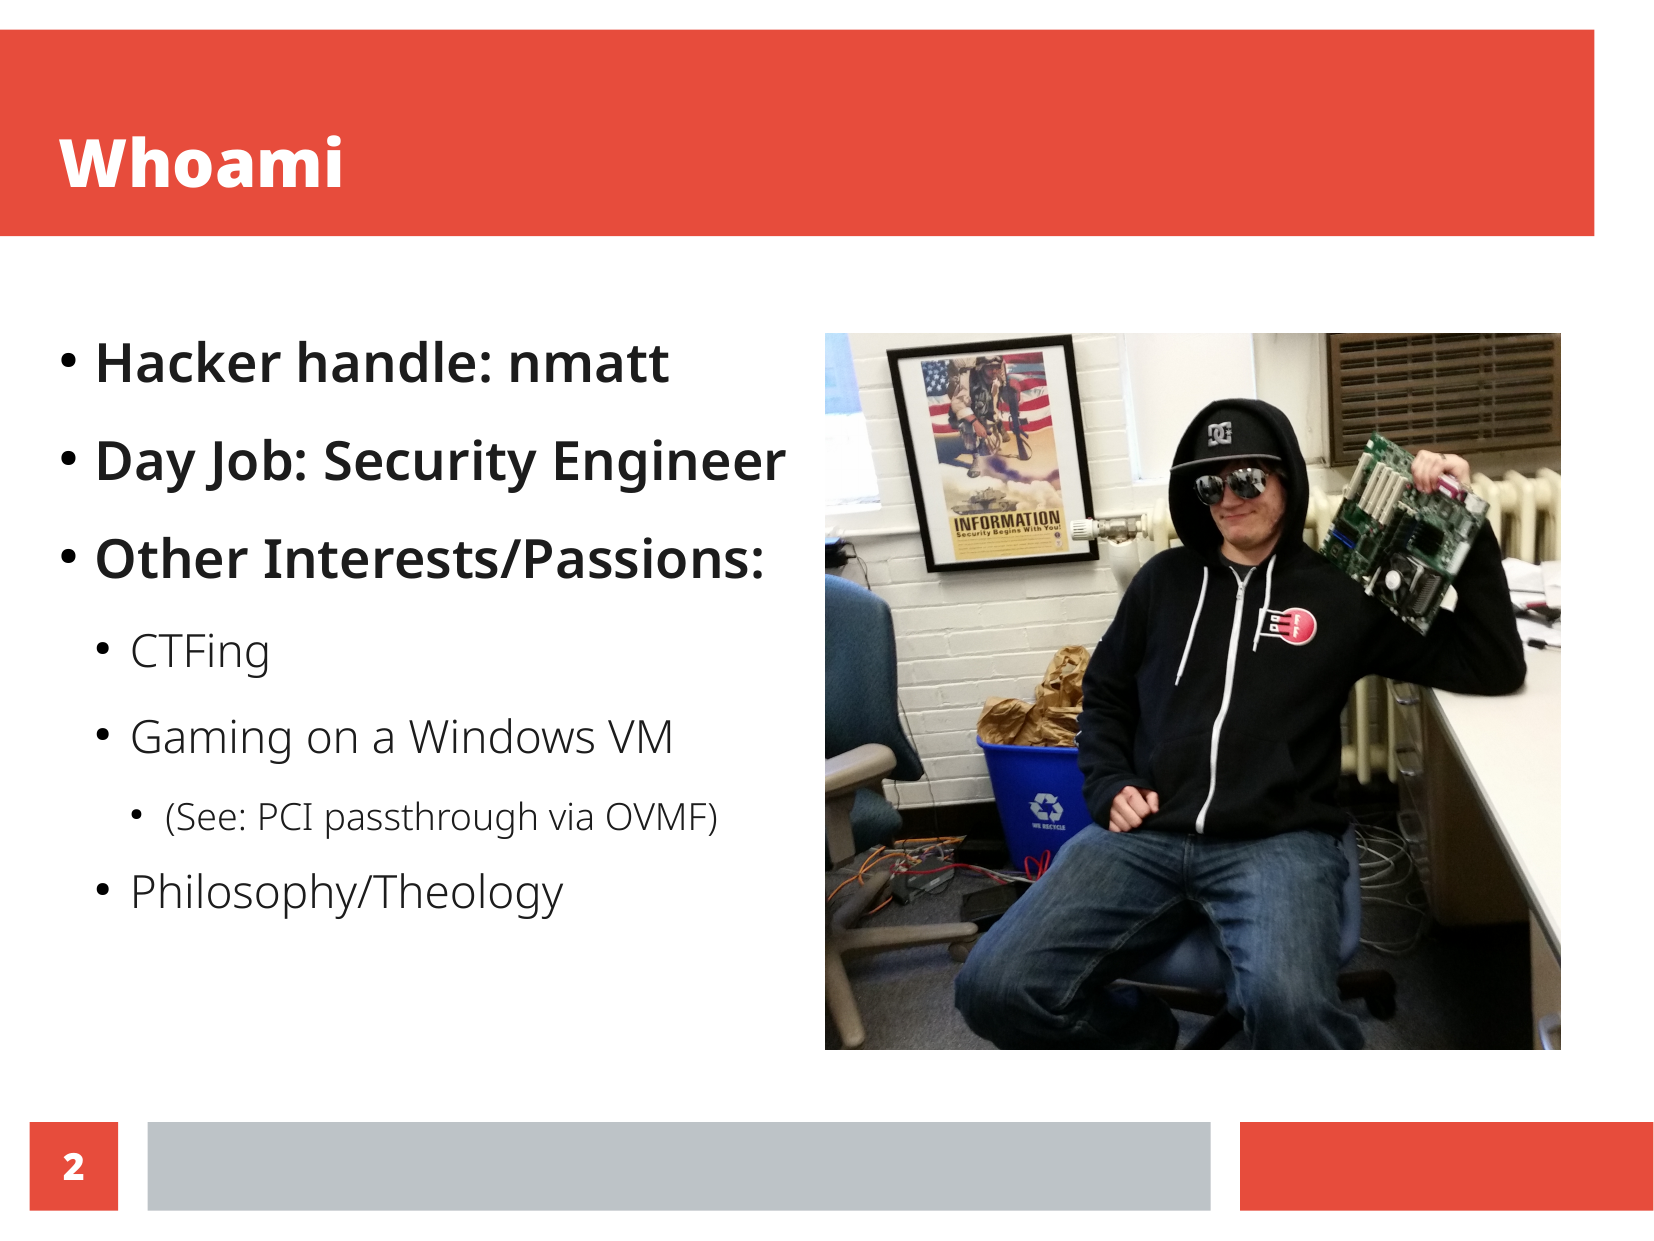

# Whoami
Hacker handle: nmatt
Day Job: Security Engineer
Other Interests/Passions:
CTFing
Gaming on a Windows VM
(See: PCI passthrough via OVMF)
Philosophy/Theology
2